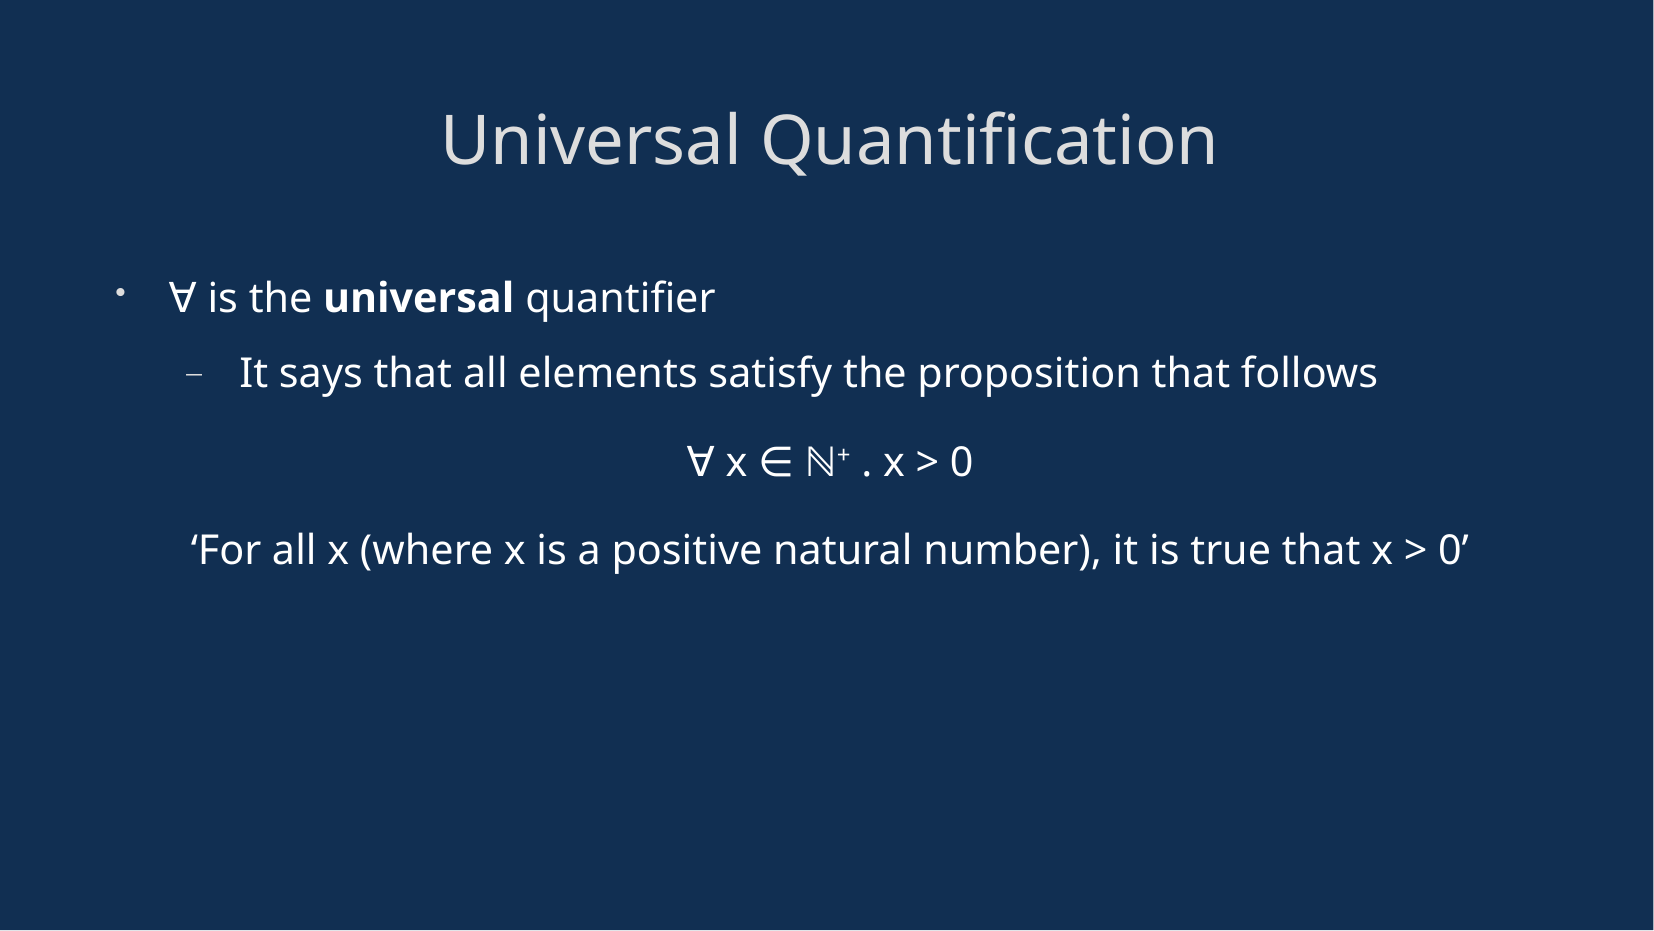

# Universal Quantification
∀ is the universal quantifier
It says that all elements satisfy the proposition that follows
∀ x ∈ ℕ+ . x > 0
‘For all x (where x is a positive natural number), it is true that x > 0’